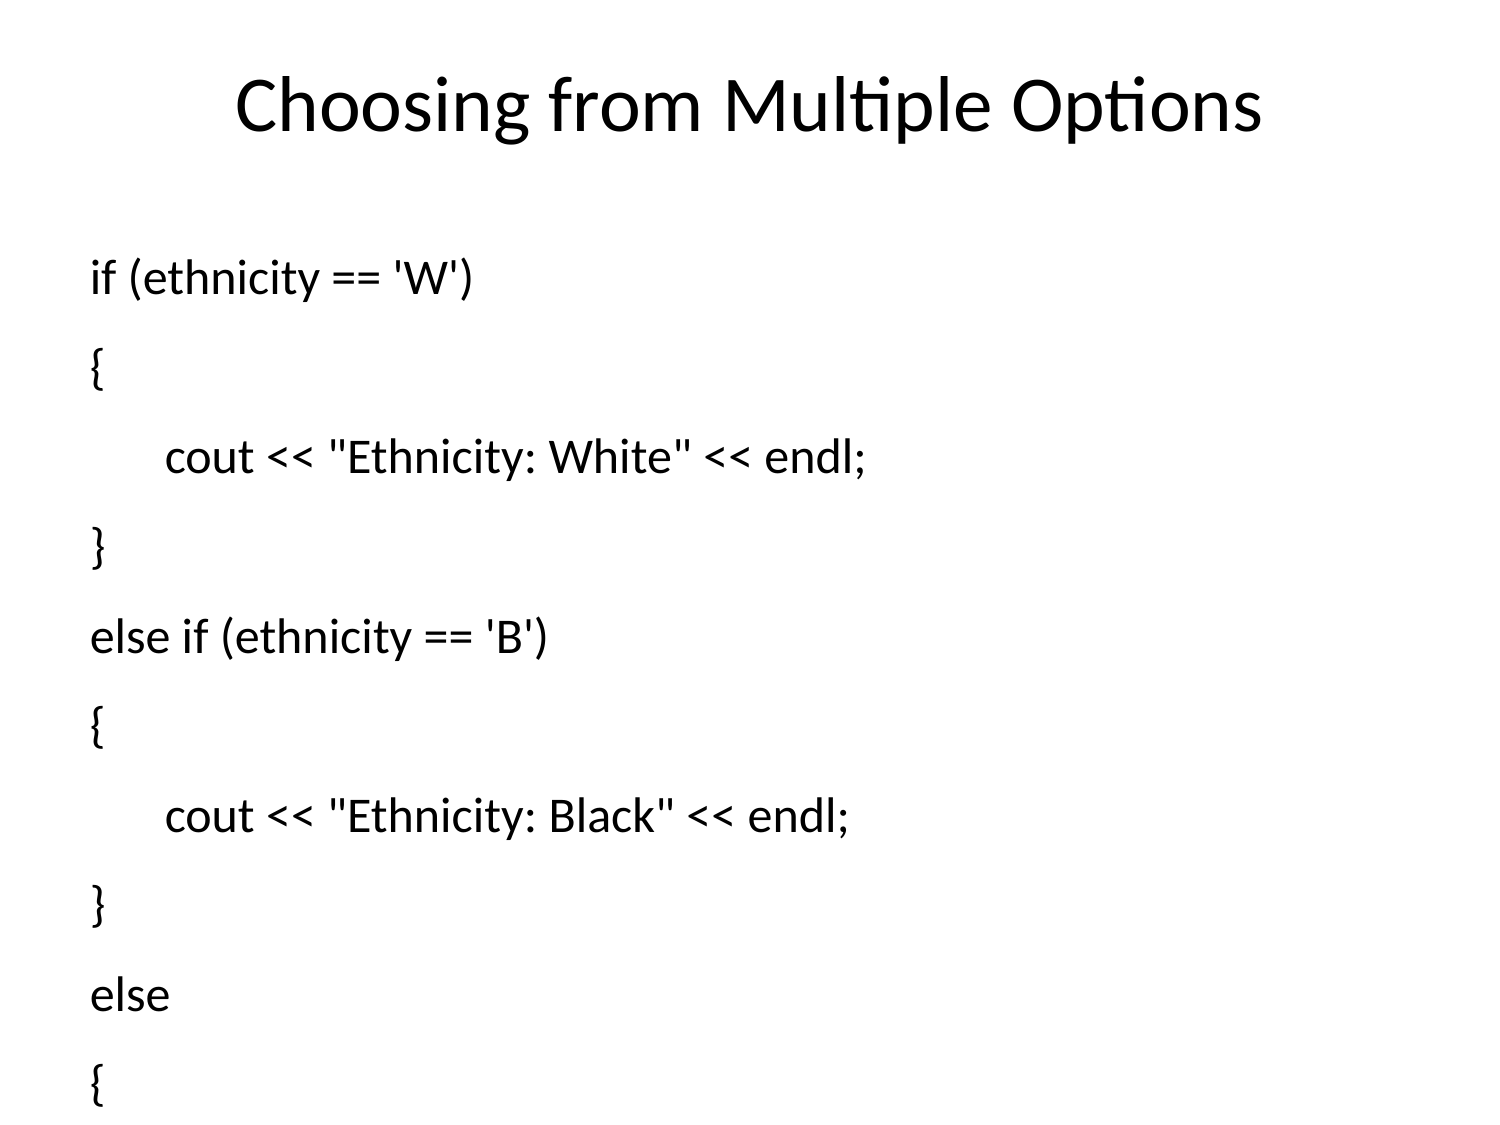

# Choosing from Multiple Options
if (ethnicity == 'W')
{
	cout << "Ethnicity: White" << endl;
}
else if (ethnicity == 'B')
{
	cout << "Ethnicity: Black" << endl;
}
else
{
	cout << "Ethnicity: Other" << endl;
}